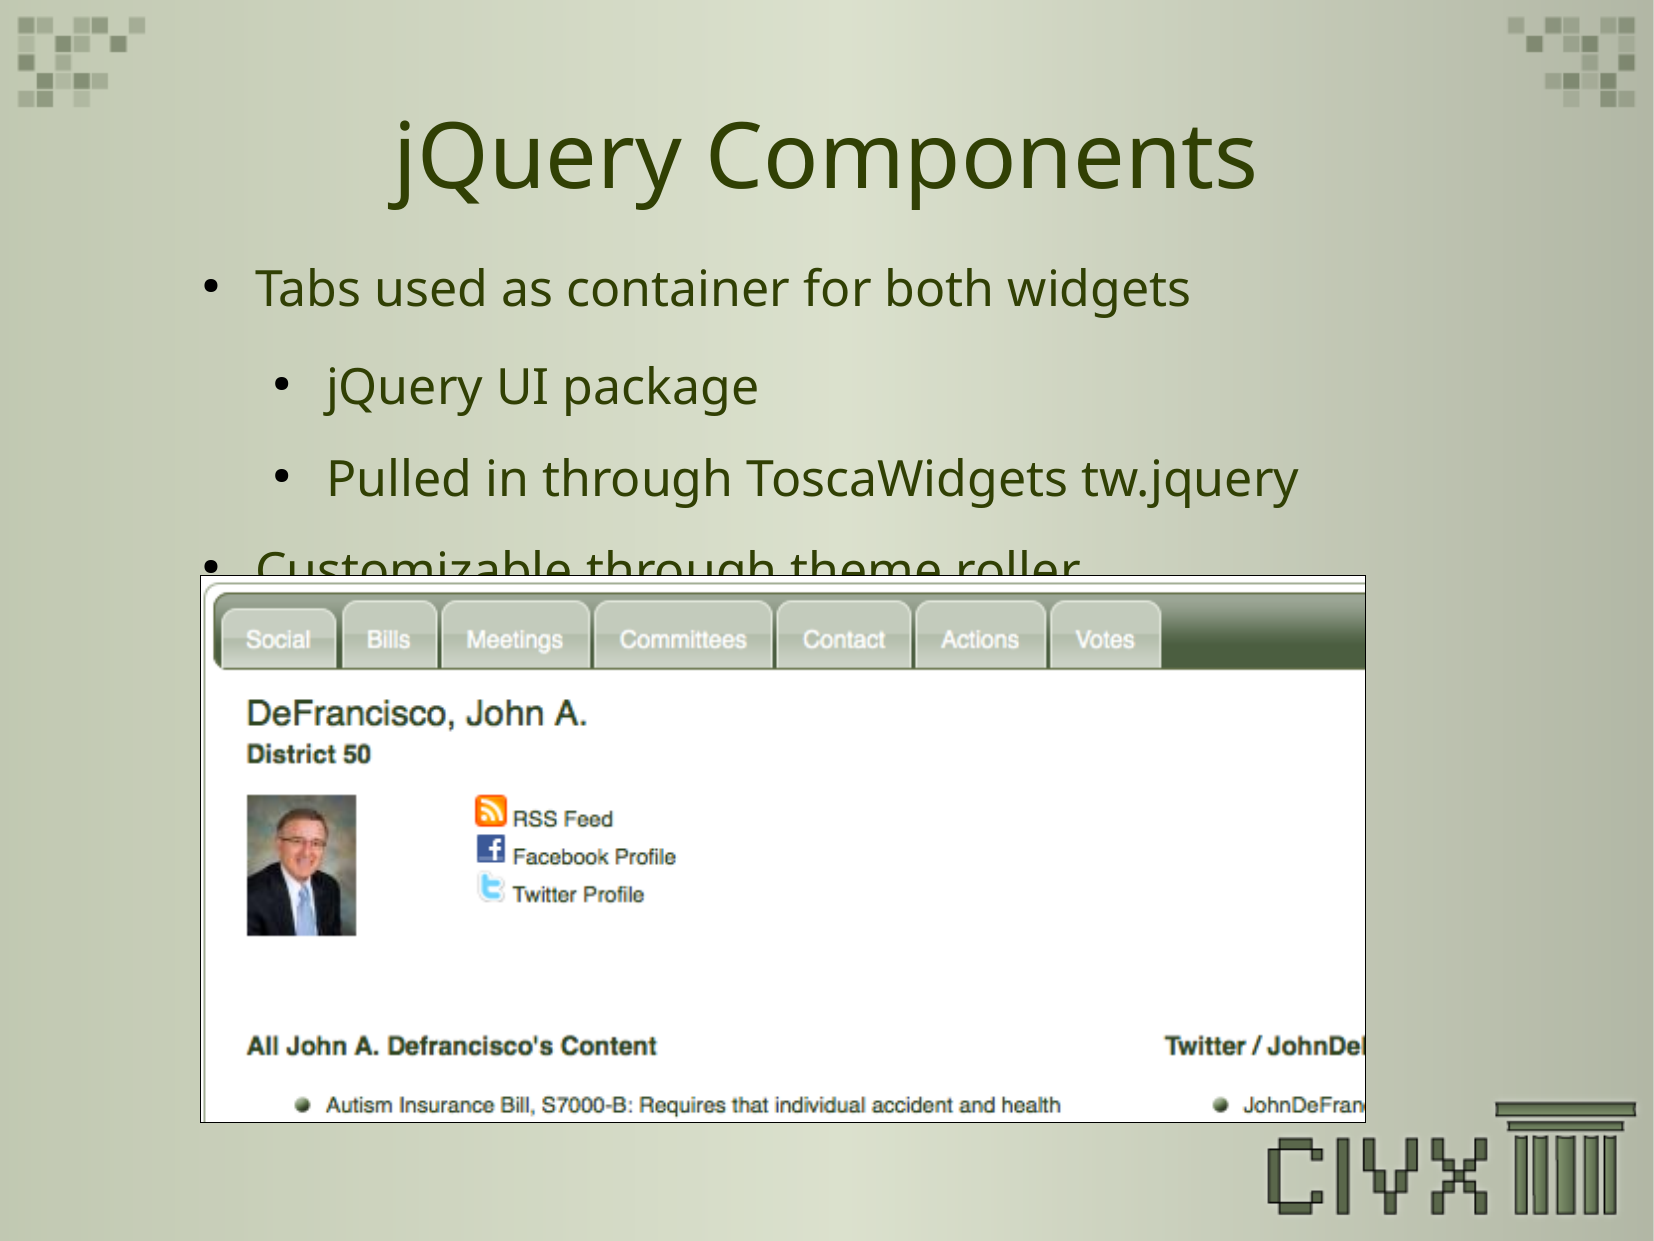

# jQuery Components
Tabs used as container for both widgets
jQuery UI package
Pulled in through ToscaWidgets tw.jquery
Customizable through theme roller